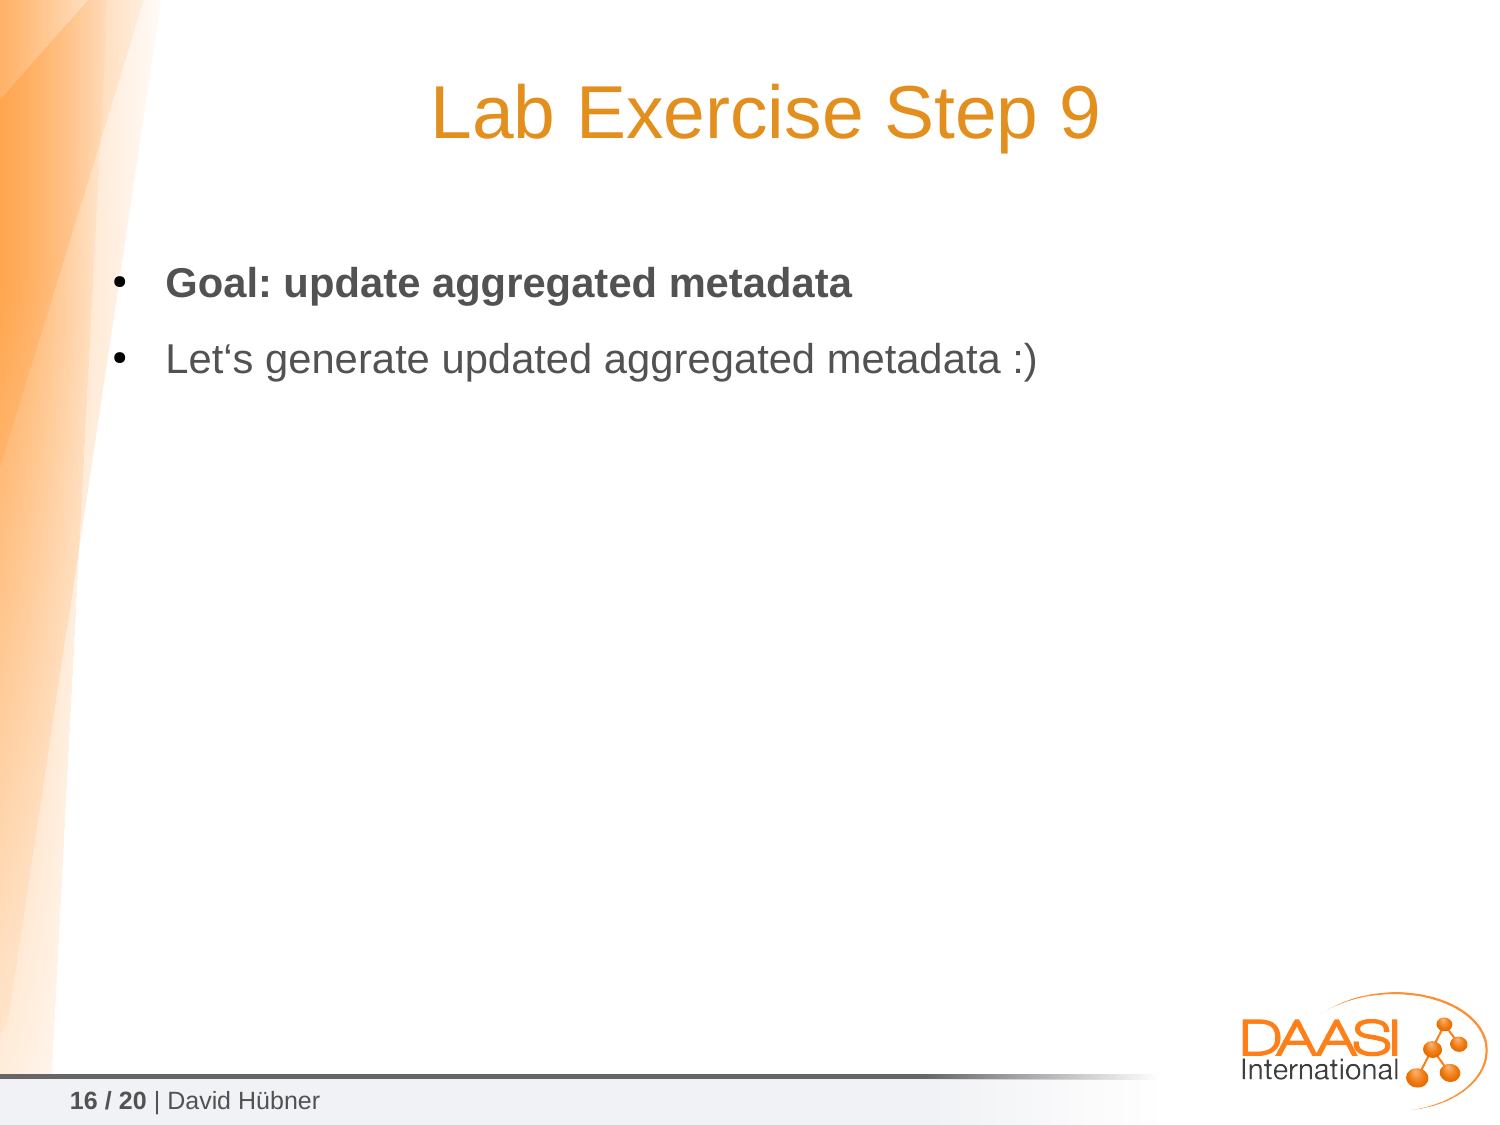

# Lab Exercise Step 9
Goal: update aggregated metadata
Let‘s generate updated aggregated metadata :)